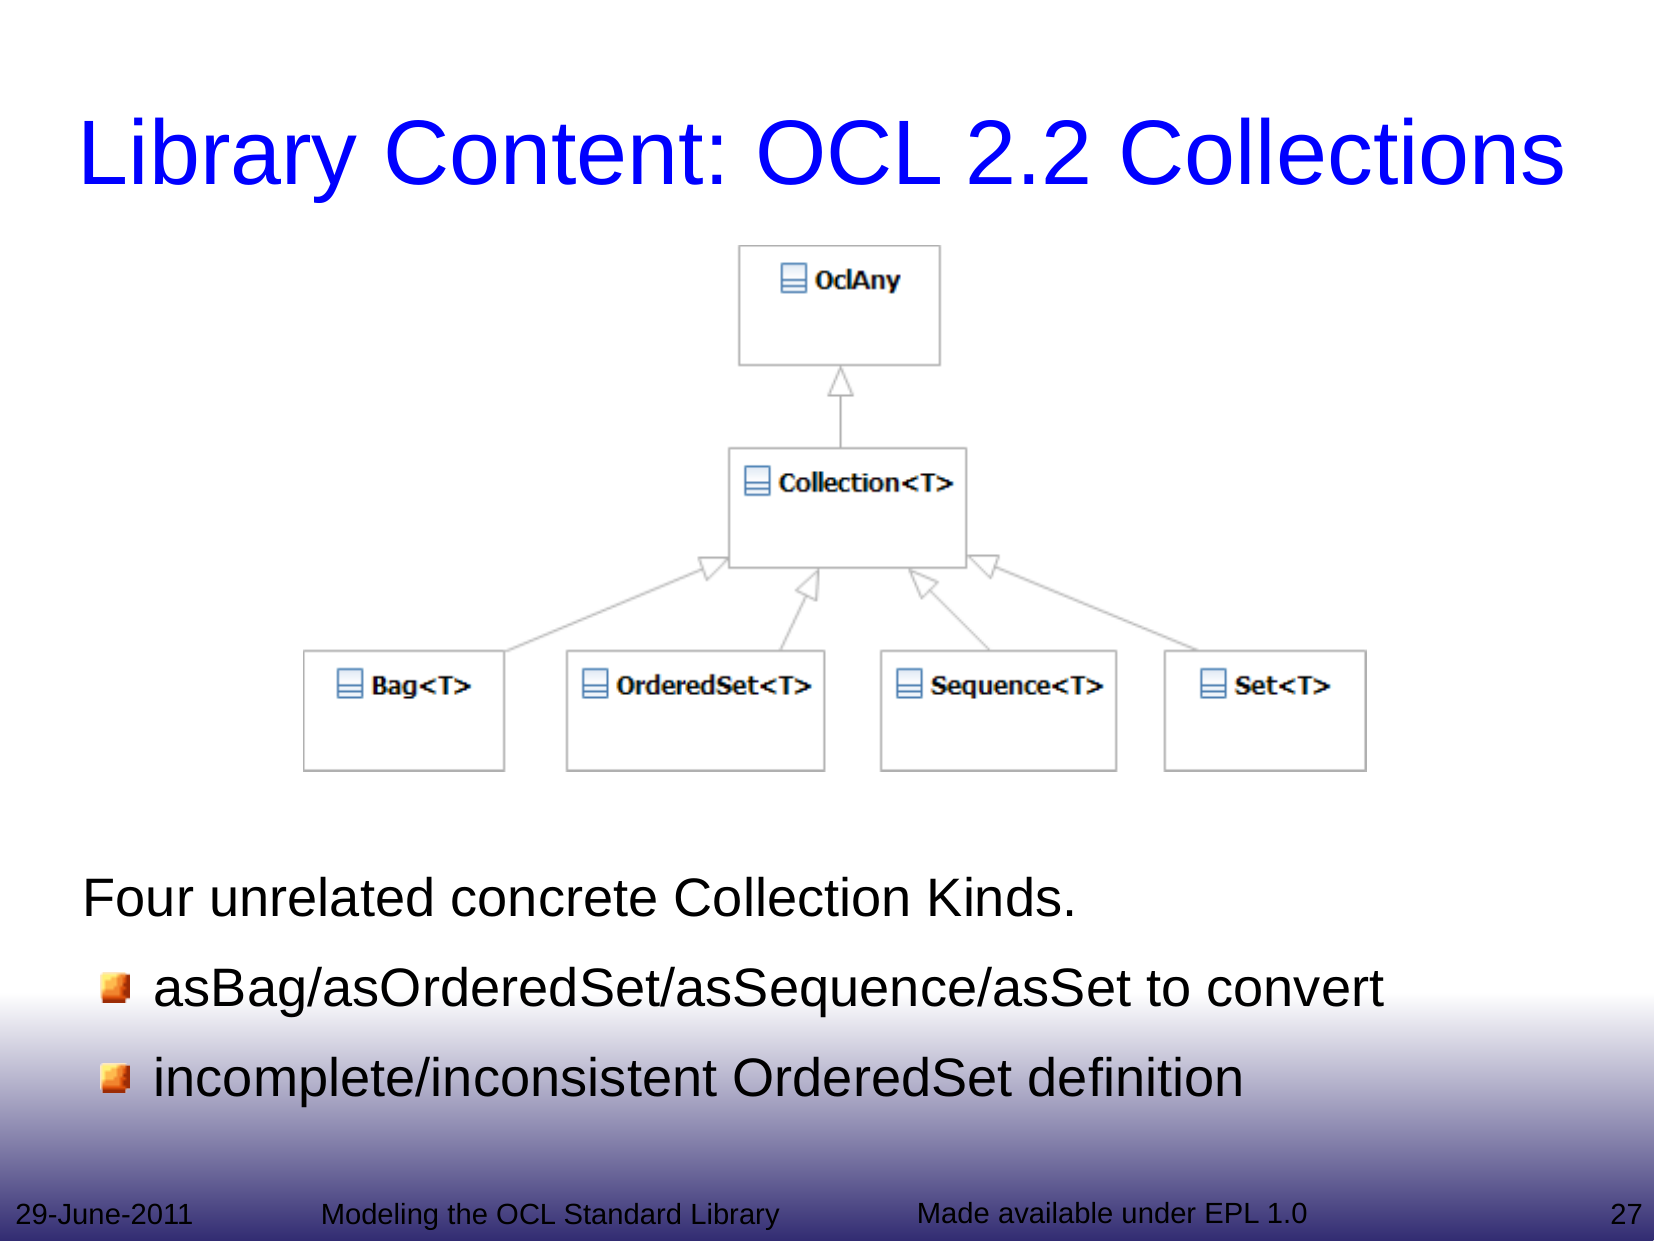

# Library Content: OCL 2.2 Collections
Four unrelated concrete Collection Kinds.
asBag/asOrderedSet/asSequence/asSet to convert
incomplete/inconsistent OrderedSet definition
29-June-2011
Modeling the OCL Standard Library
27